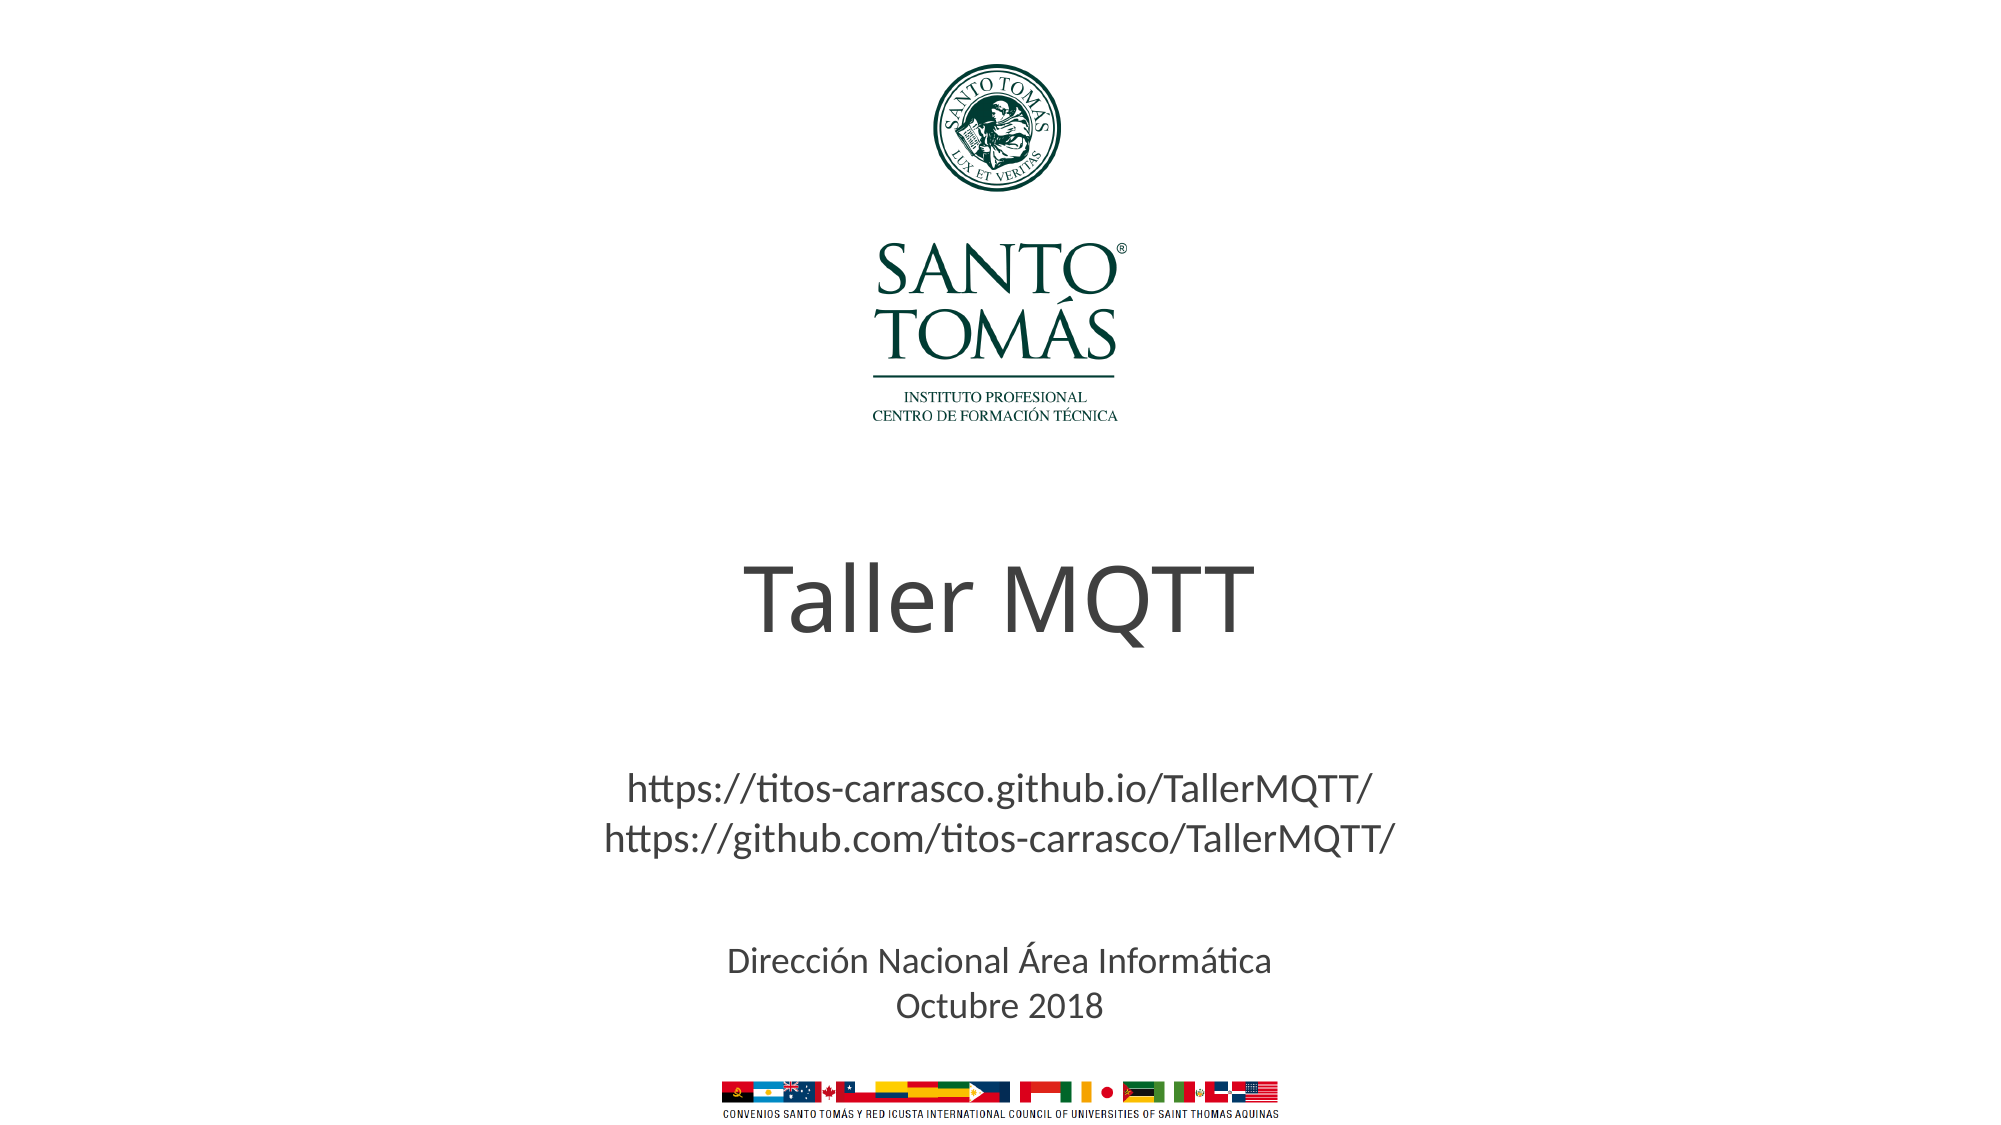

Taller MQTT
https://titos-carrasco.github.io/TallerMQTT/
https://github.com/titos-carrasco/TallerMQTT/
Dirección Nacional Área Informática
Octubre 2018
Enero 2014